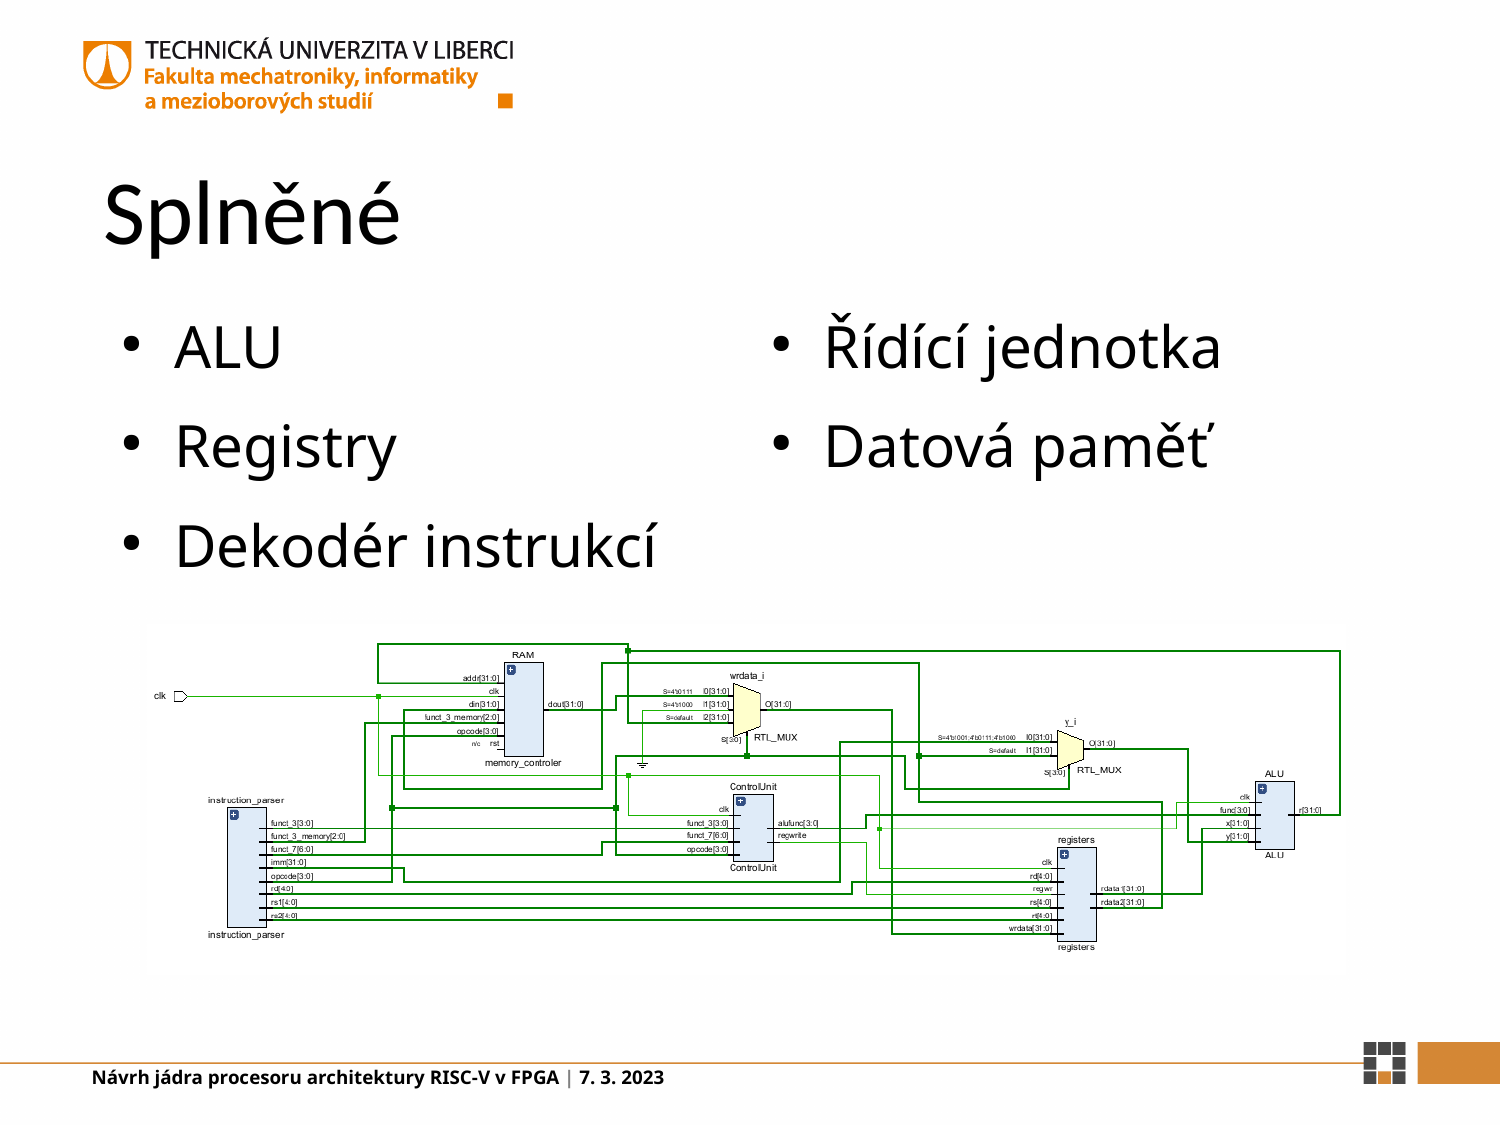

# Splněné
ALU
Registry
Dekodér instrukcí
Řídící jednotka
Datová paměť
Návrh jádra procesoru architektury RISC-V v FPGA | 7. 3. 2023